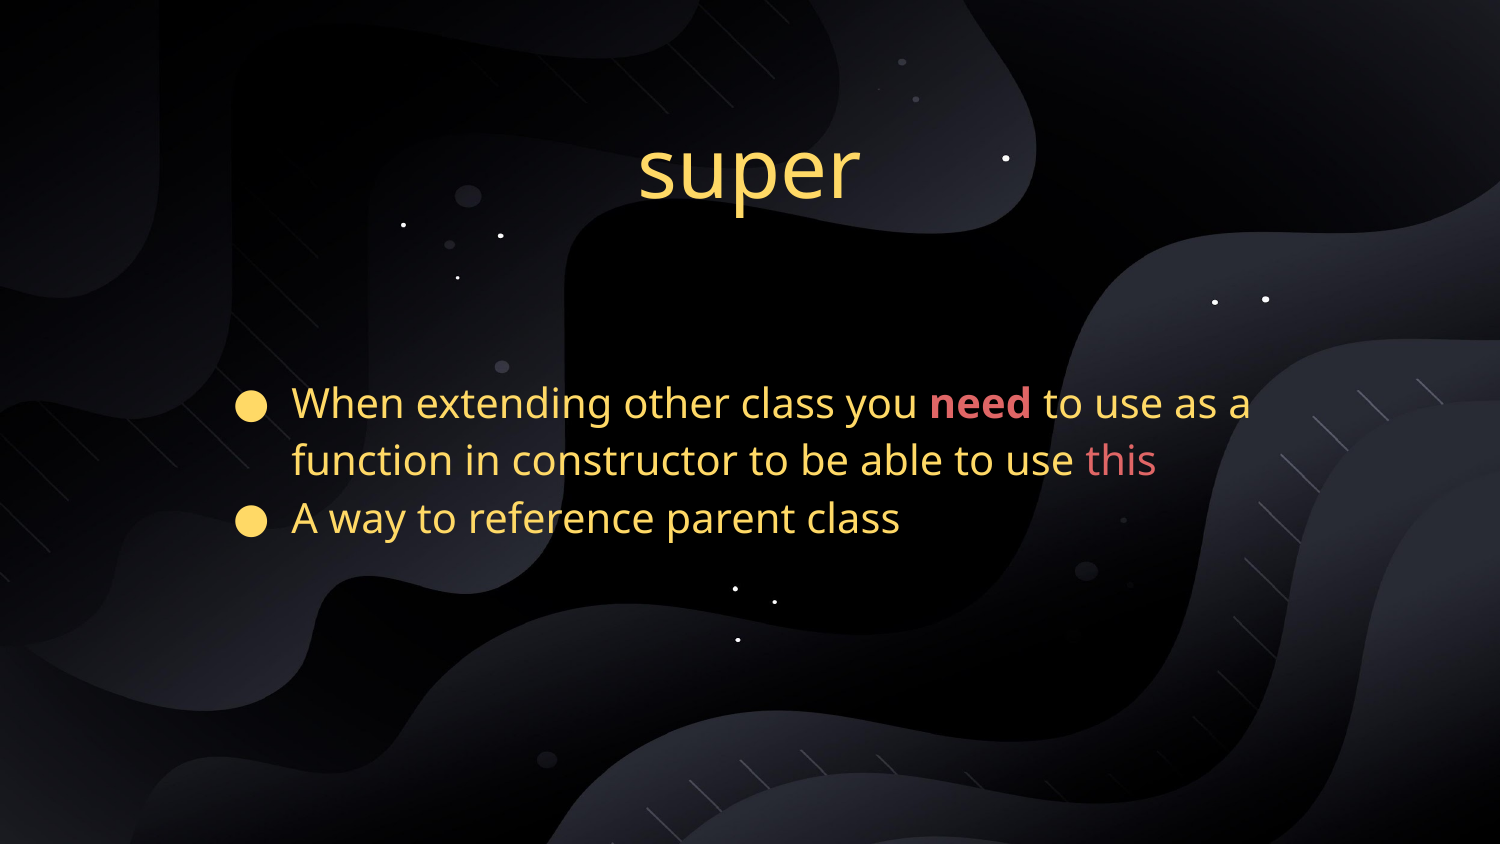

# super
When extending other class you need to use as a function in constructor to be able to use this
A way to reference parent class